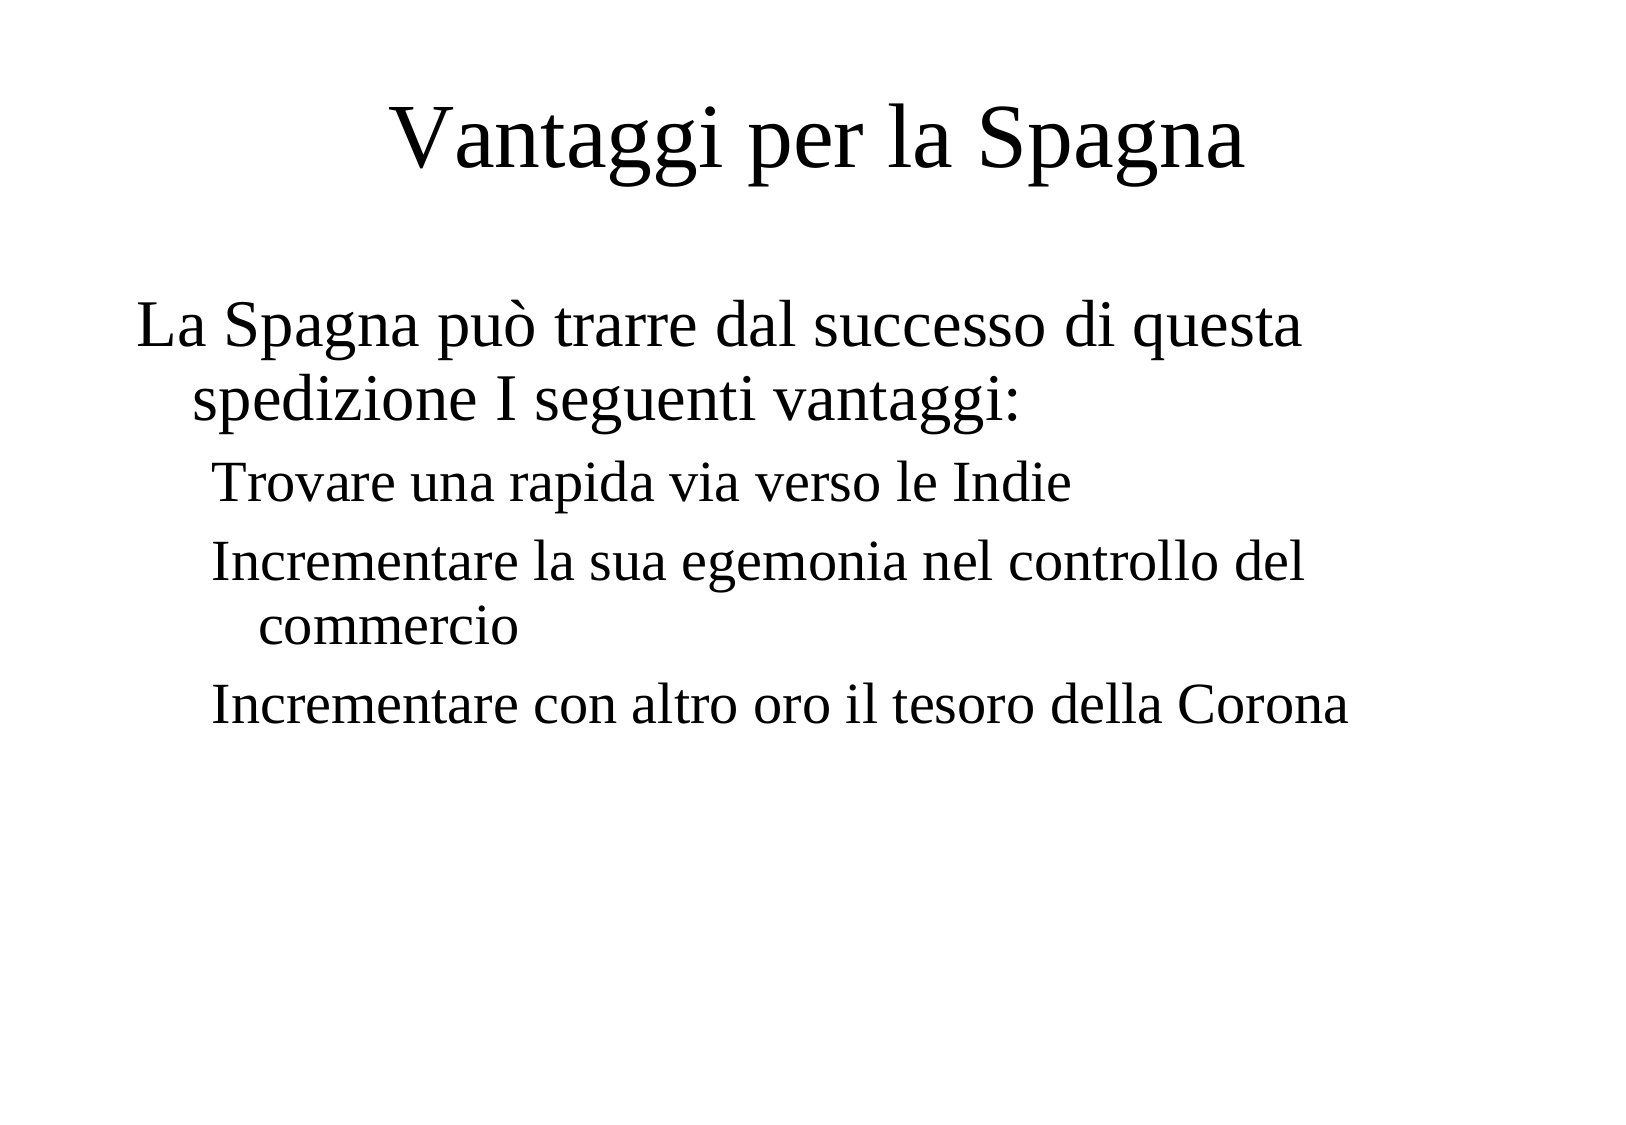

# Vantaggi per la Spagna
La Spagna può trarre dal successo di questa spedizione I seguenti vantaggi:
Trovare una rapida via verso le Indie
Incrementare la sua egemonia nel controllo del commercio
Incrementare con altro oro il tesoro della Corona